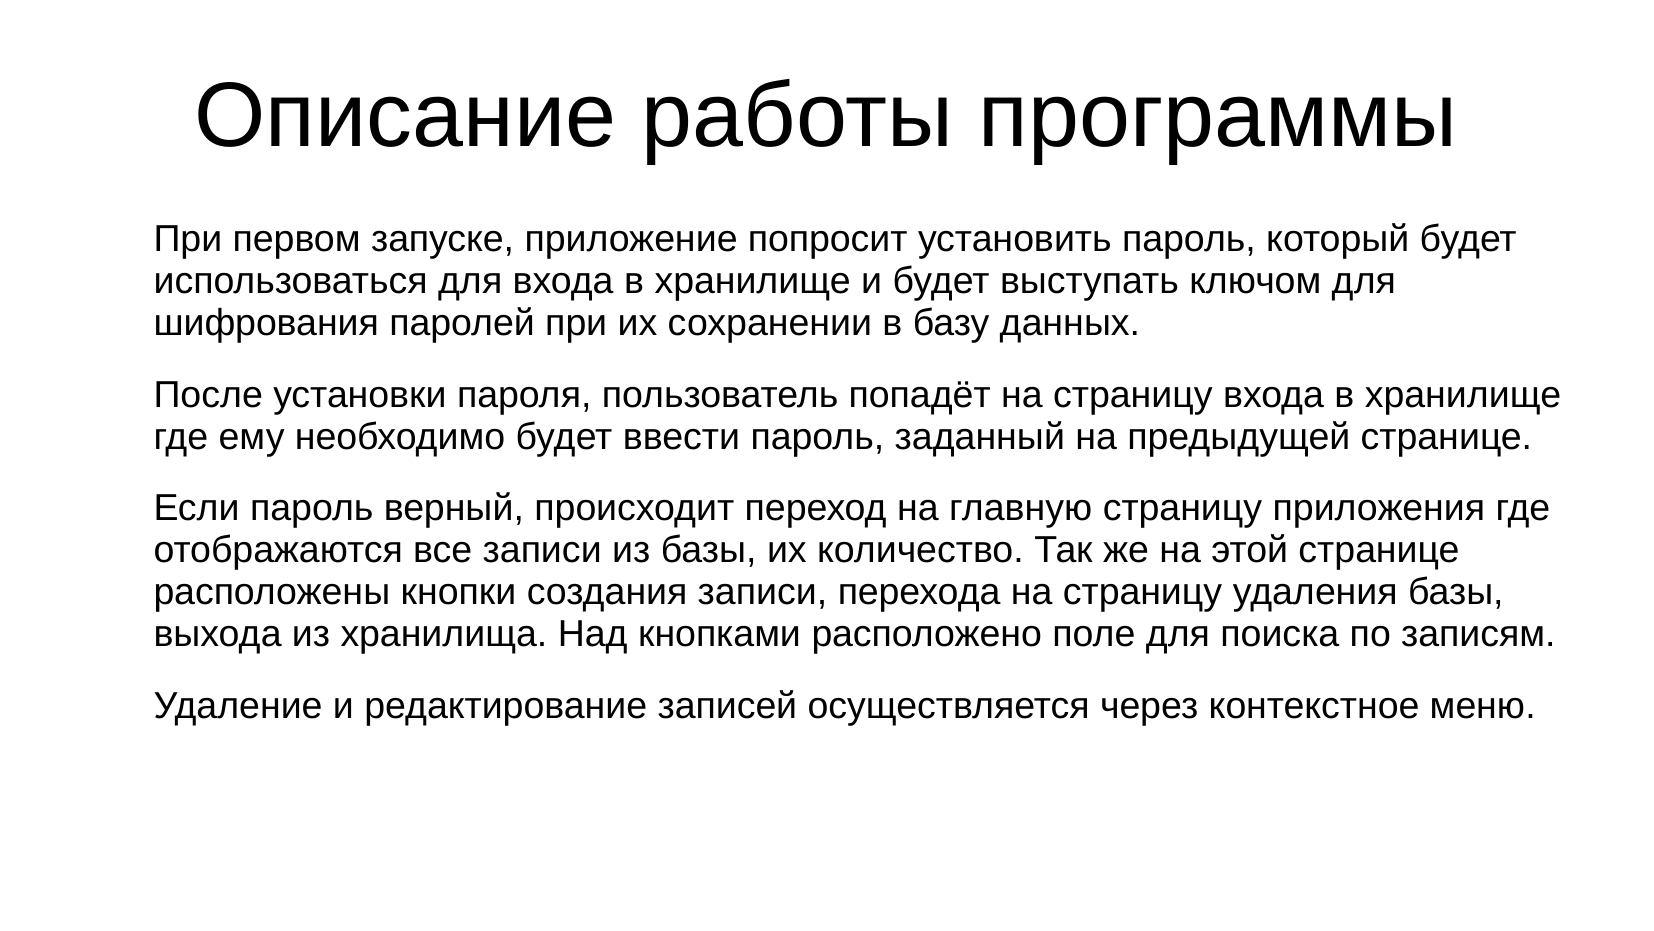

# Описание работы программы
При первом запуске, приложение попросит установить пароль, который будет использоваться для входа в хранилище и будет выступать ключом для шифрования паролей при их сохранении в базу данных.
После установки пароля, пользователь попадёт на страницу входа в хранилище где ему необходимо будет ввести пароль, заданный на предыдущей странице.
Если пароль верный, происходит переход на главную страницу приложения где отображаются все записи из базы, их количество. Так же на этой странице расположены кнопки создания записи, перехода на страницу удаления базы, выхода из хранилища. Над кнопками расположено поле для поиска по записям.
Удаление и редактирование записей осуществляется через контекстное меню.